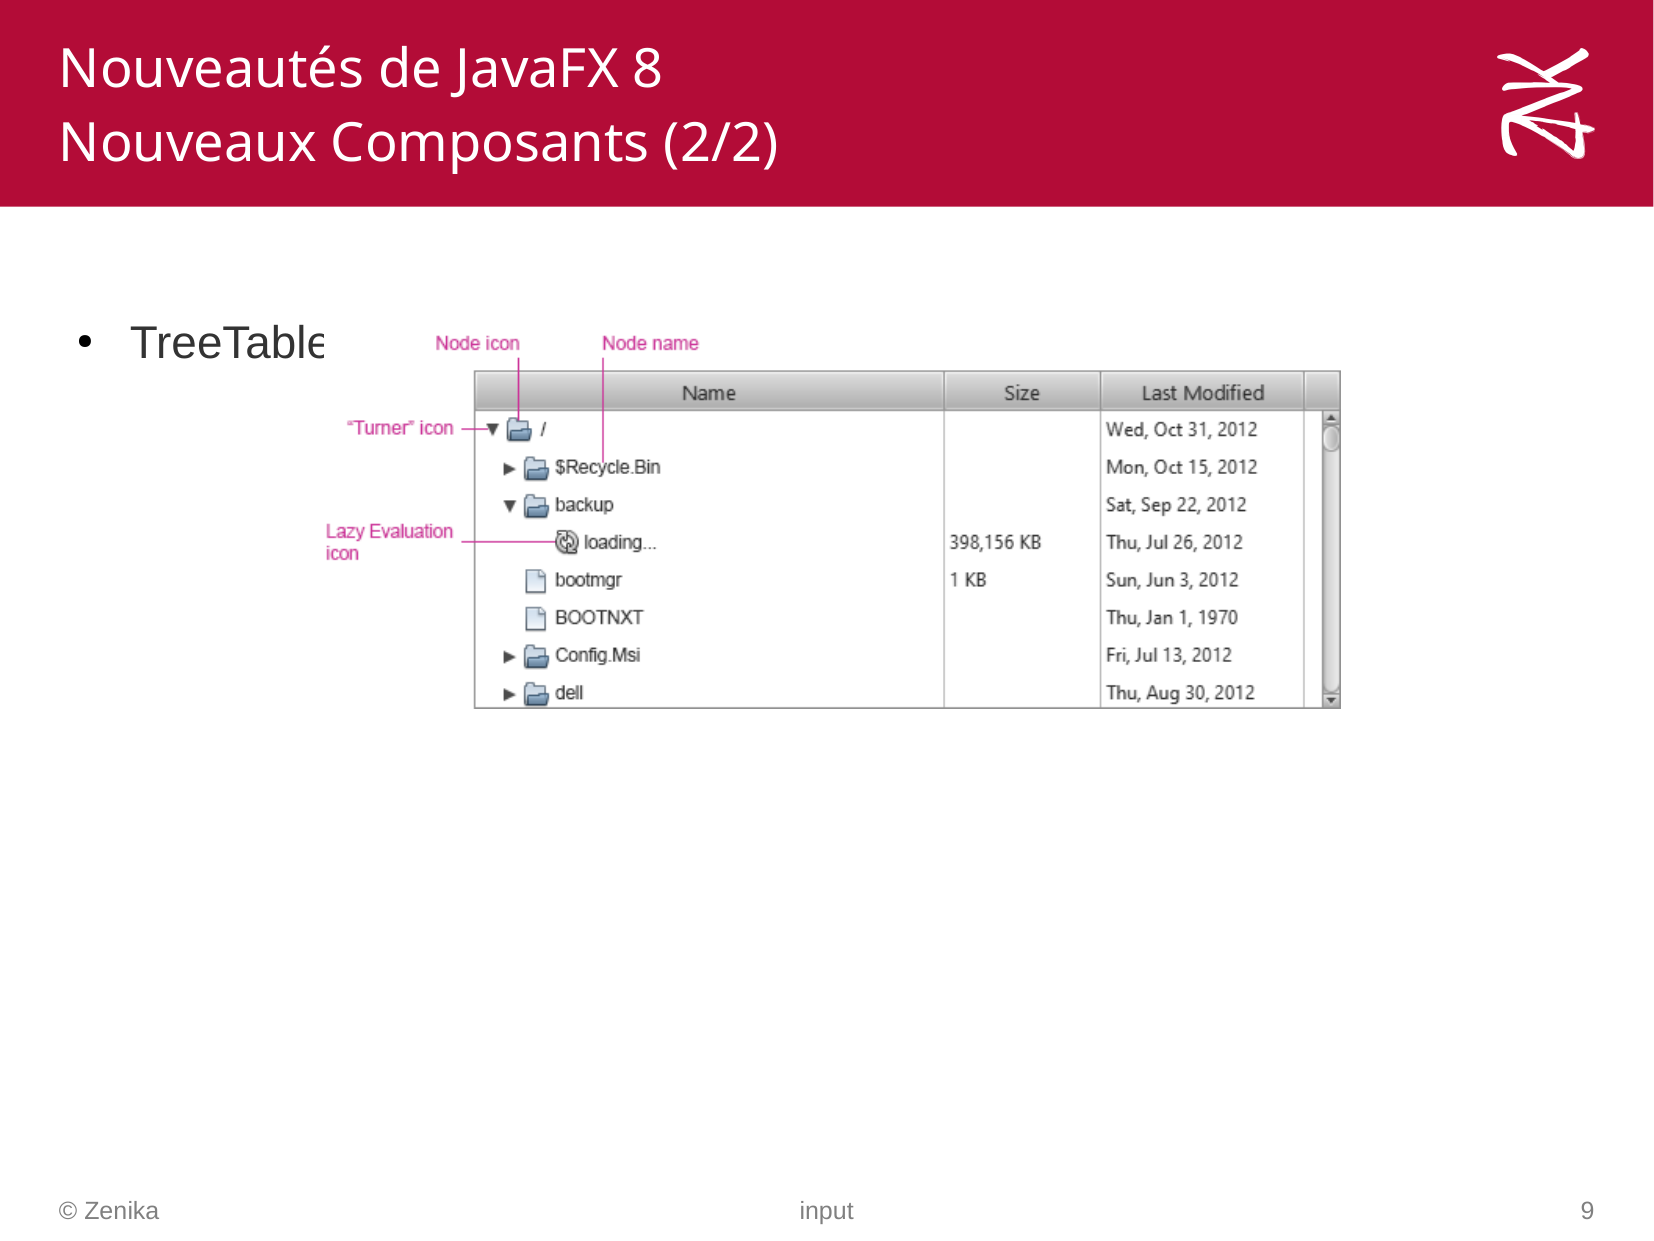

# Nouveautés de JavaFX 8 Nouveaux Composants (2/2)
TreeTable